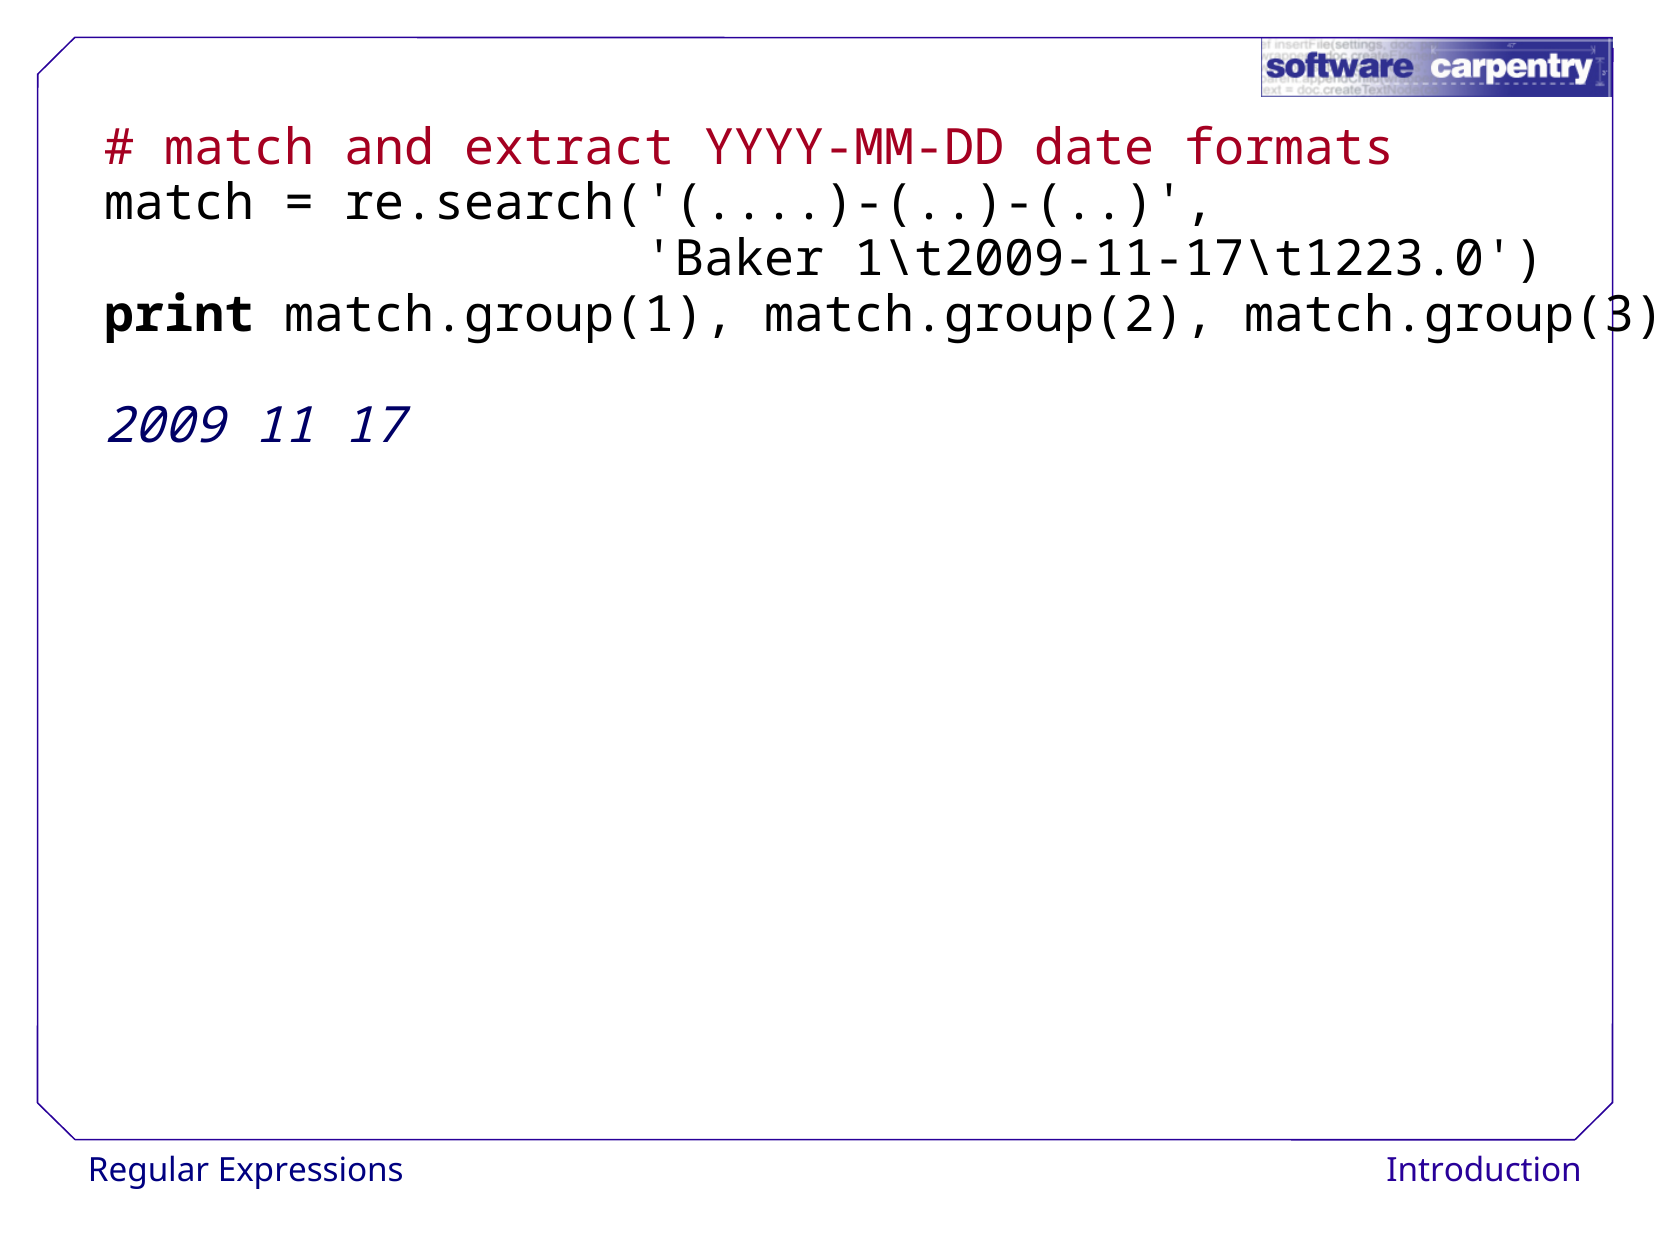

# match and extract YYYY-MM-DD date formats
match = re.search('(....)-(..)-(..)',
 'Baker 1\t2009-11-17\t1223.0')
print match.group(1), match.group(2), match.group(3)
2009 11 17